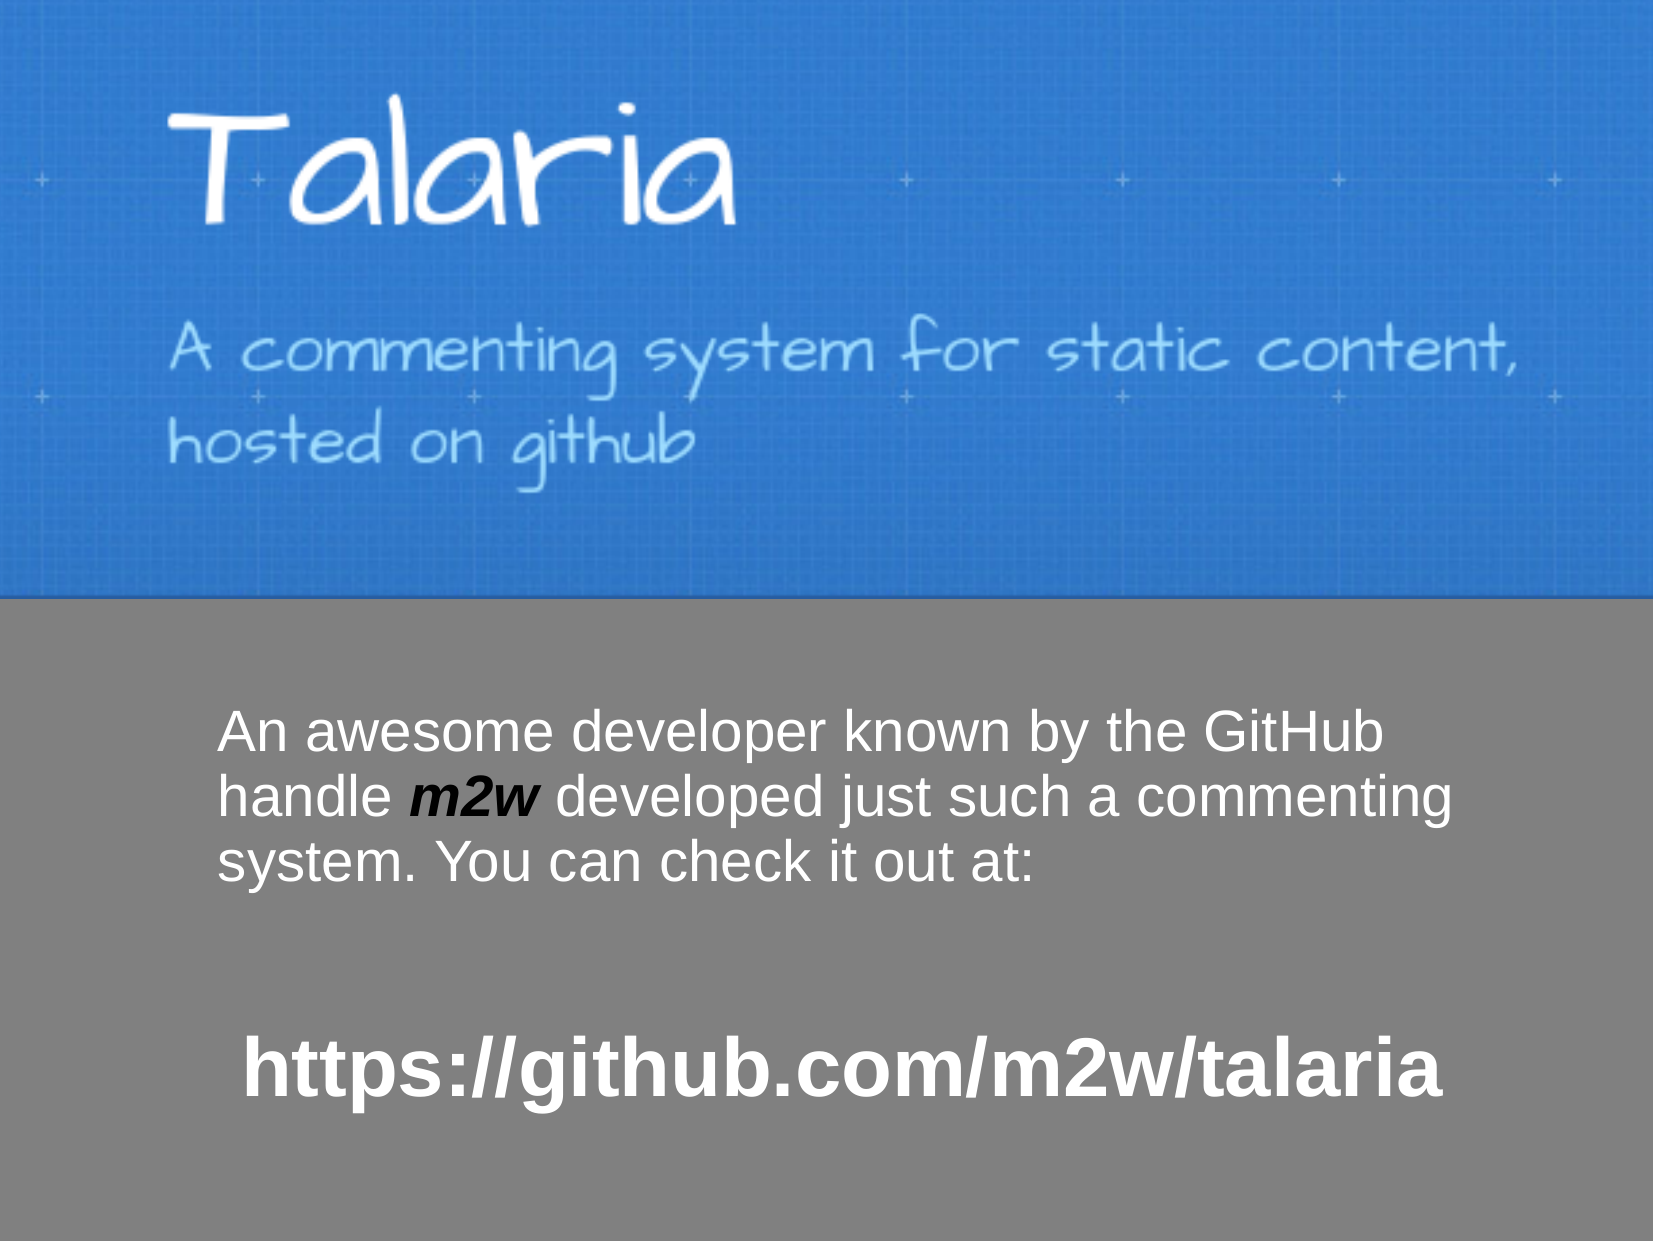

An awesome developer known by the GitHub
handle m2w developed just such a commenting
system. You can check it out at:
https://github.com/m2w/talaria